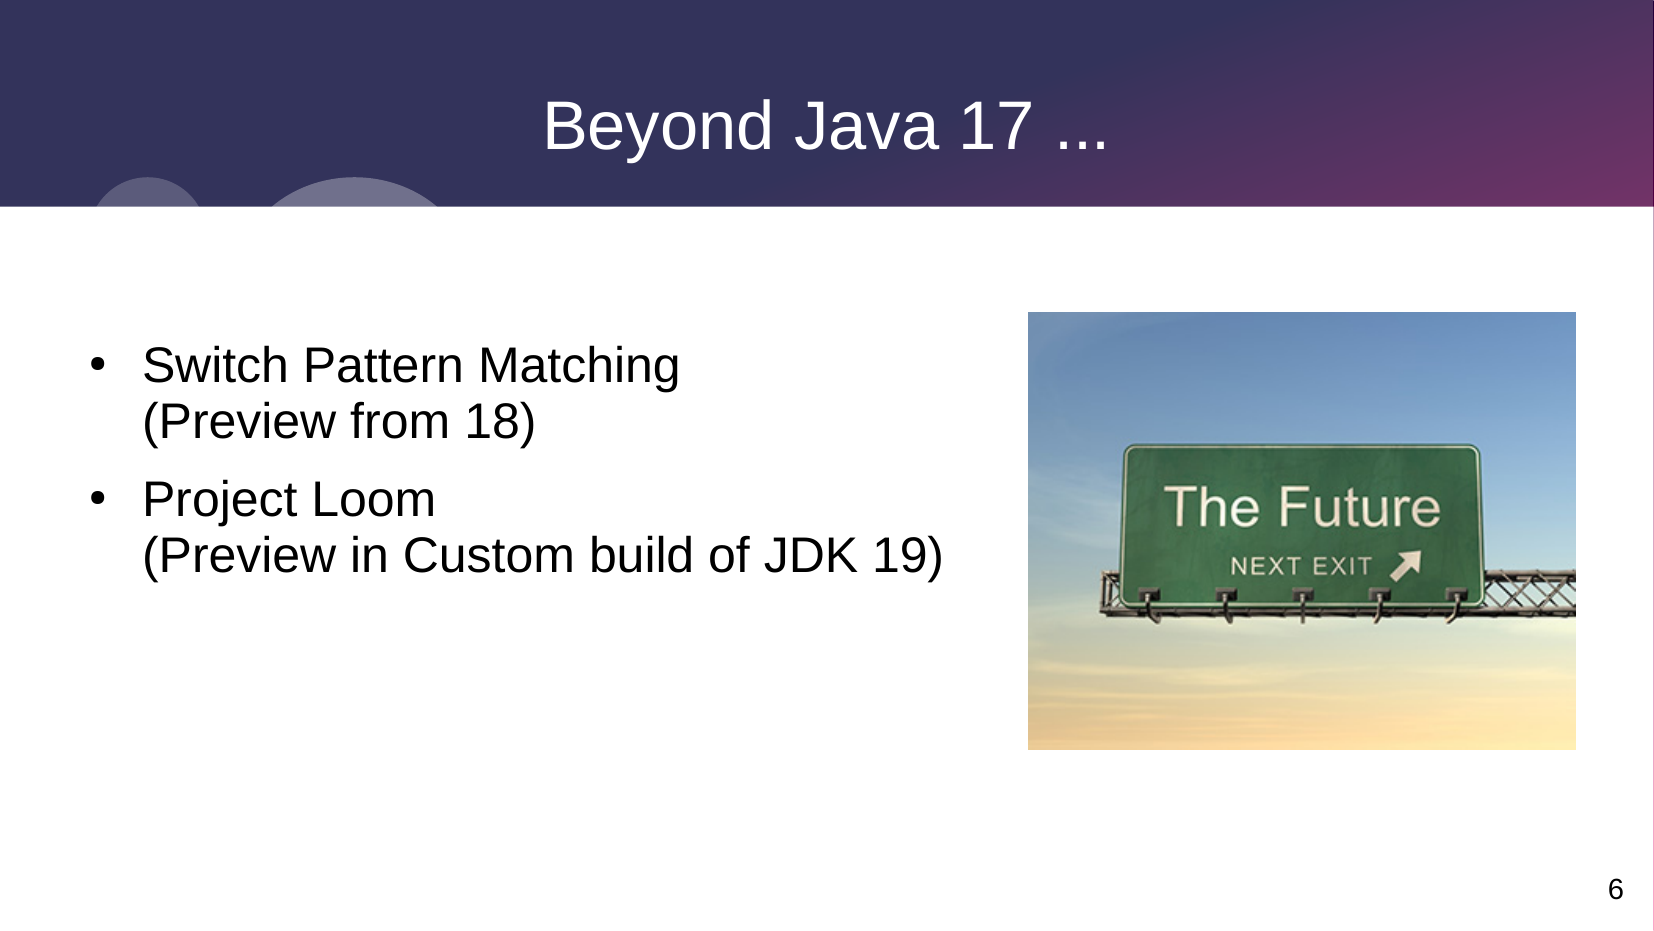

# Beyond Java 17 ...
Switch Pattern Matching
(Preview from 18)
Project Loom
(Preview in Custom build of JDK 19)